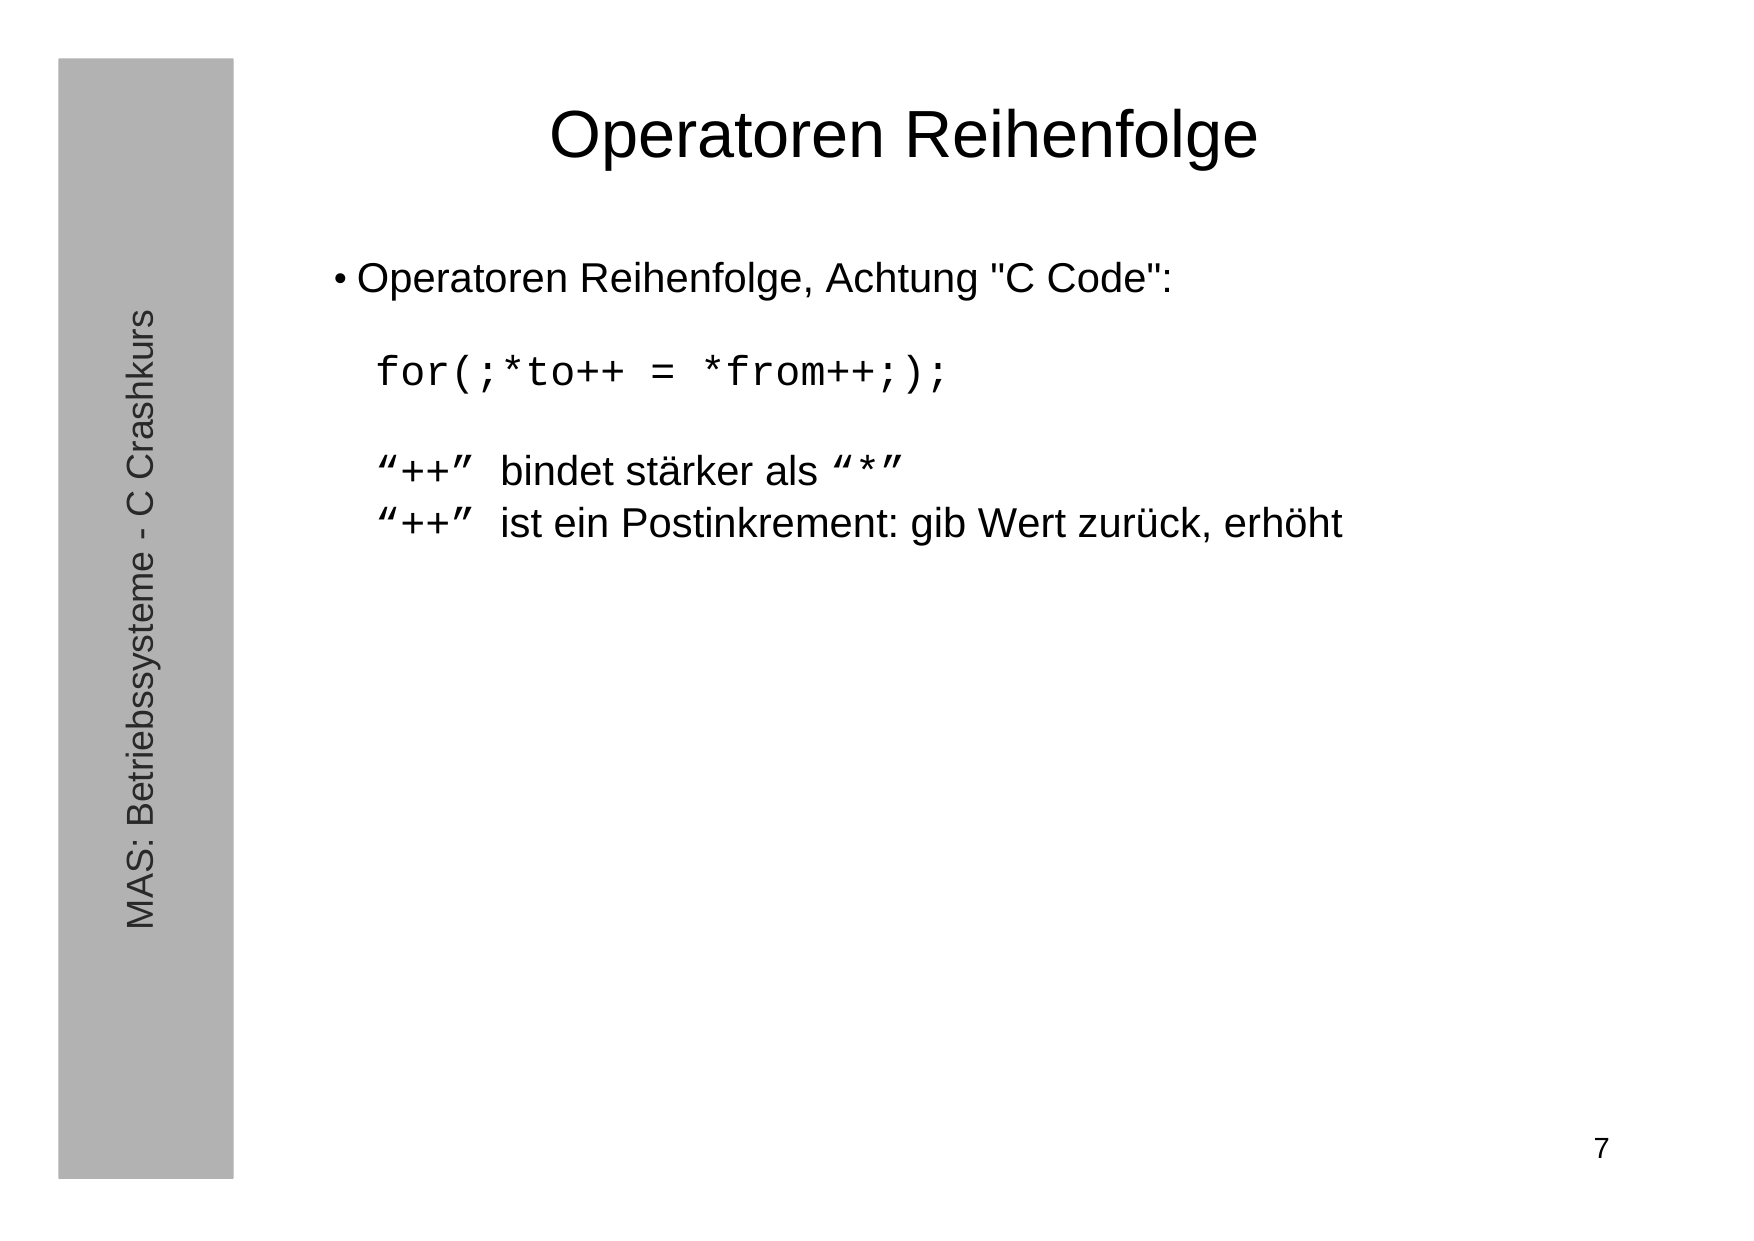

Operatoren Reihenfolge
Operatoren Reihenfolge, Achtung "C Code":
for(;*to++ = *from++;);
“++” bindet stärker als “*”
“++” ist ein Postinkrement: gib Wert zurück, erhöht
MAS: Betriebssysteme - C Crashkurs